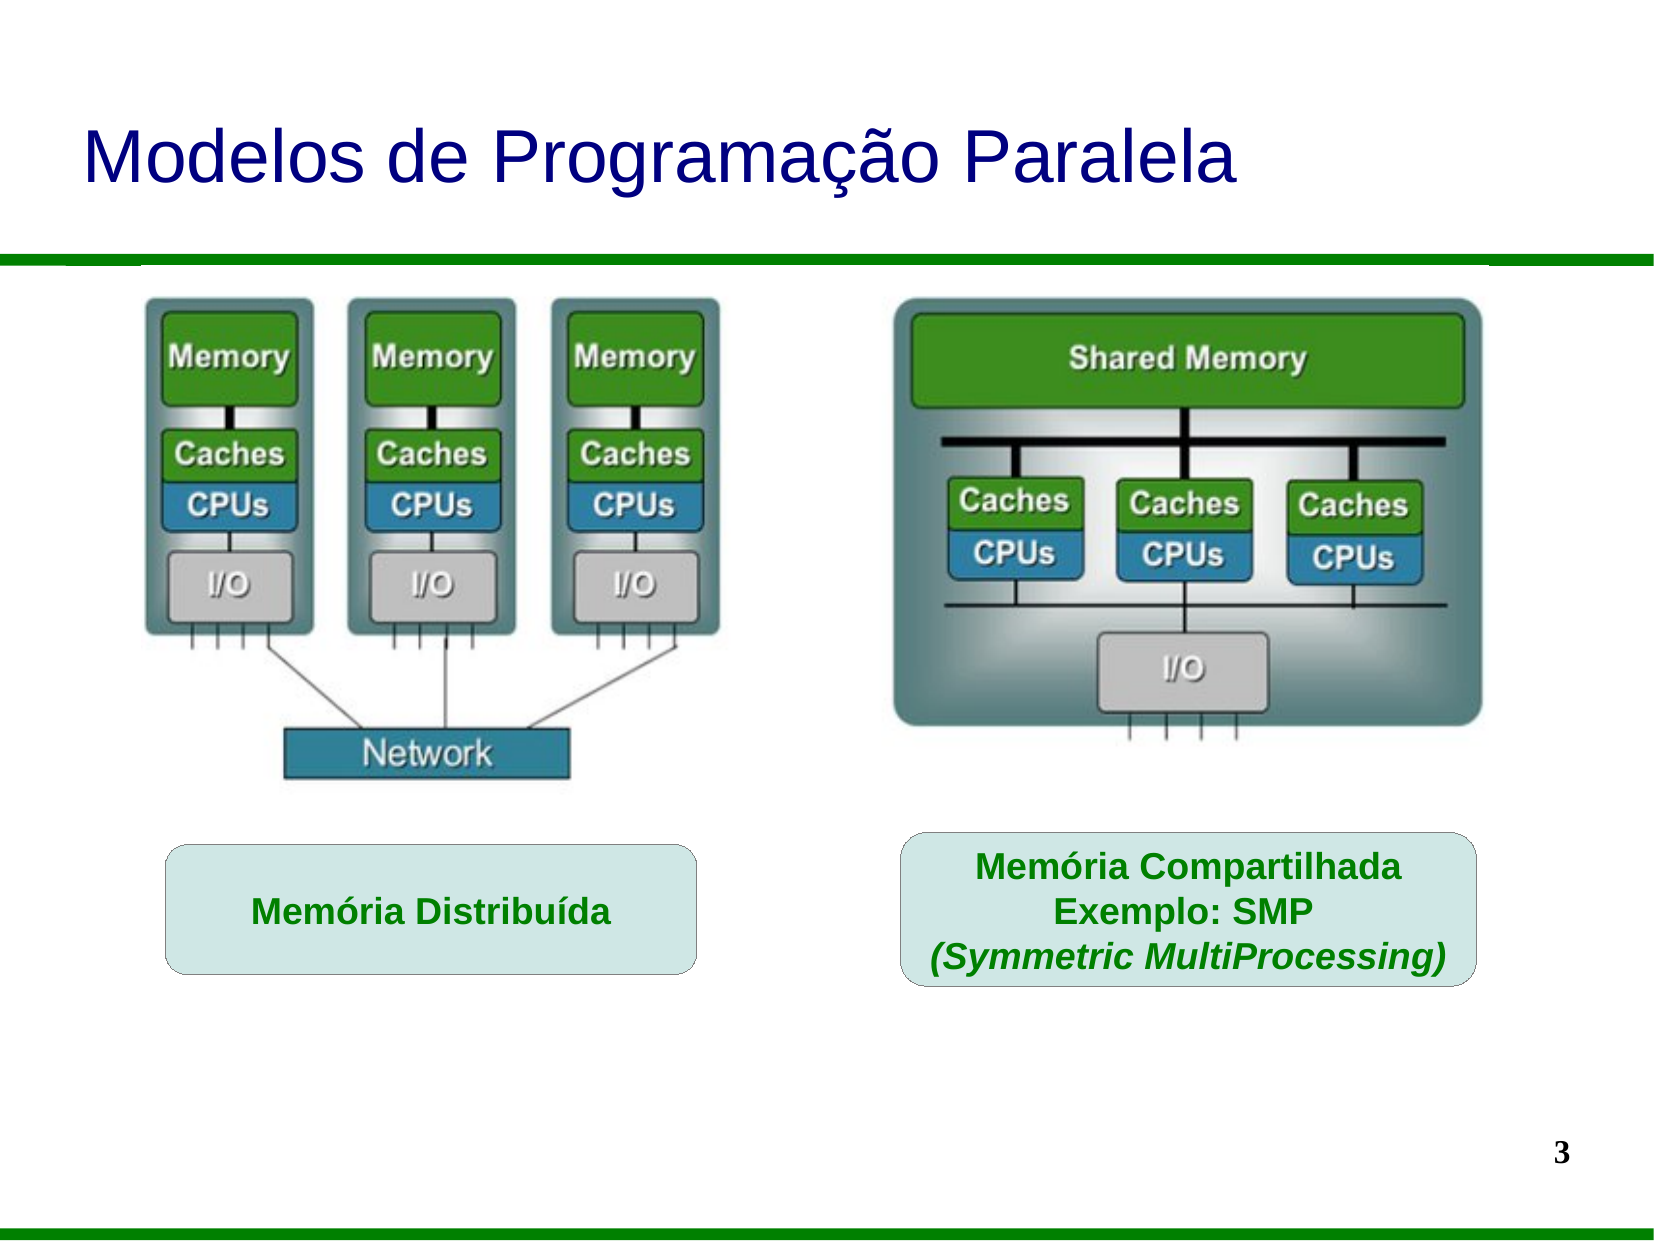

# Modelos de Programação Paralela
Memória Compartilhada
Exemplo: SMP
(Symmetric MultiProcessing)
Memória Distribuída